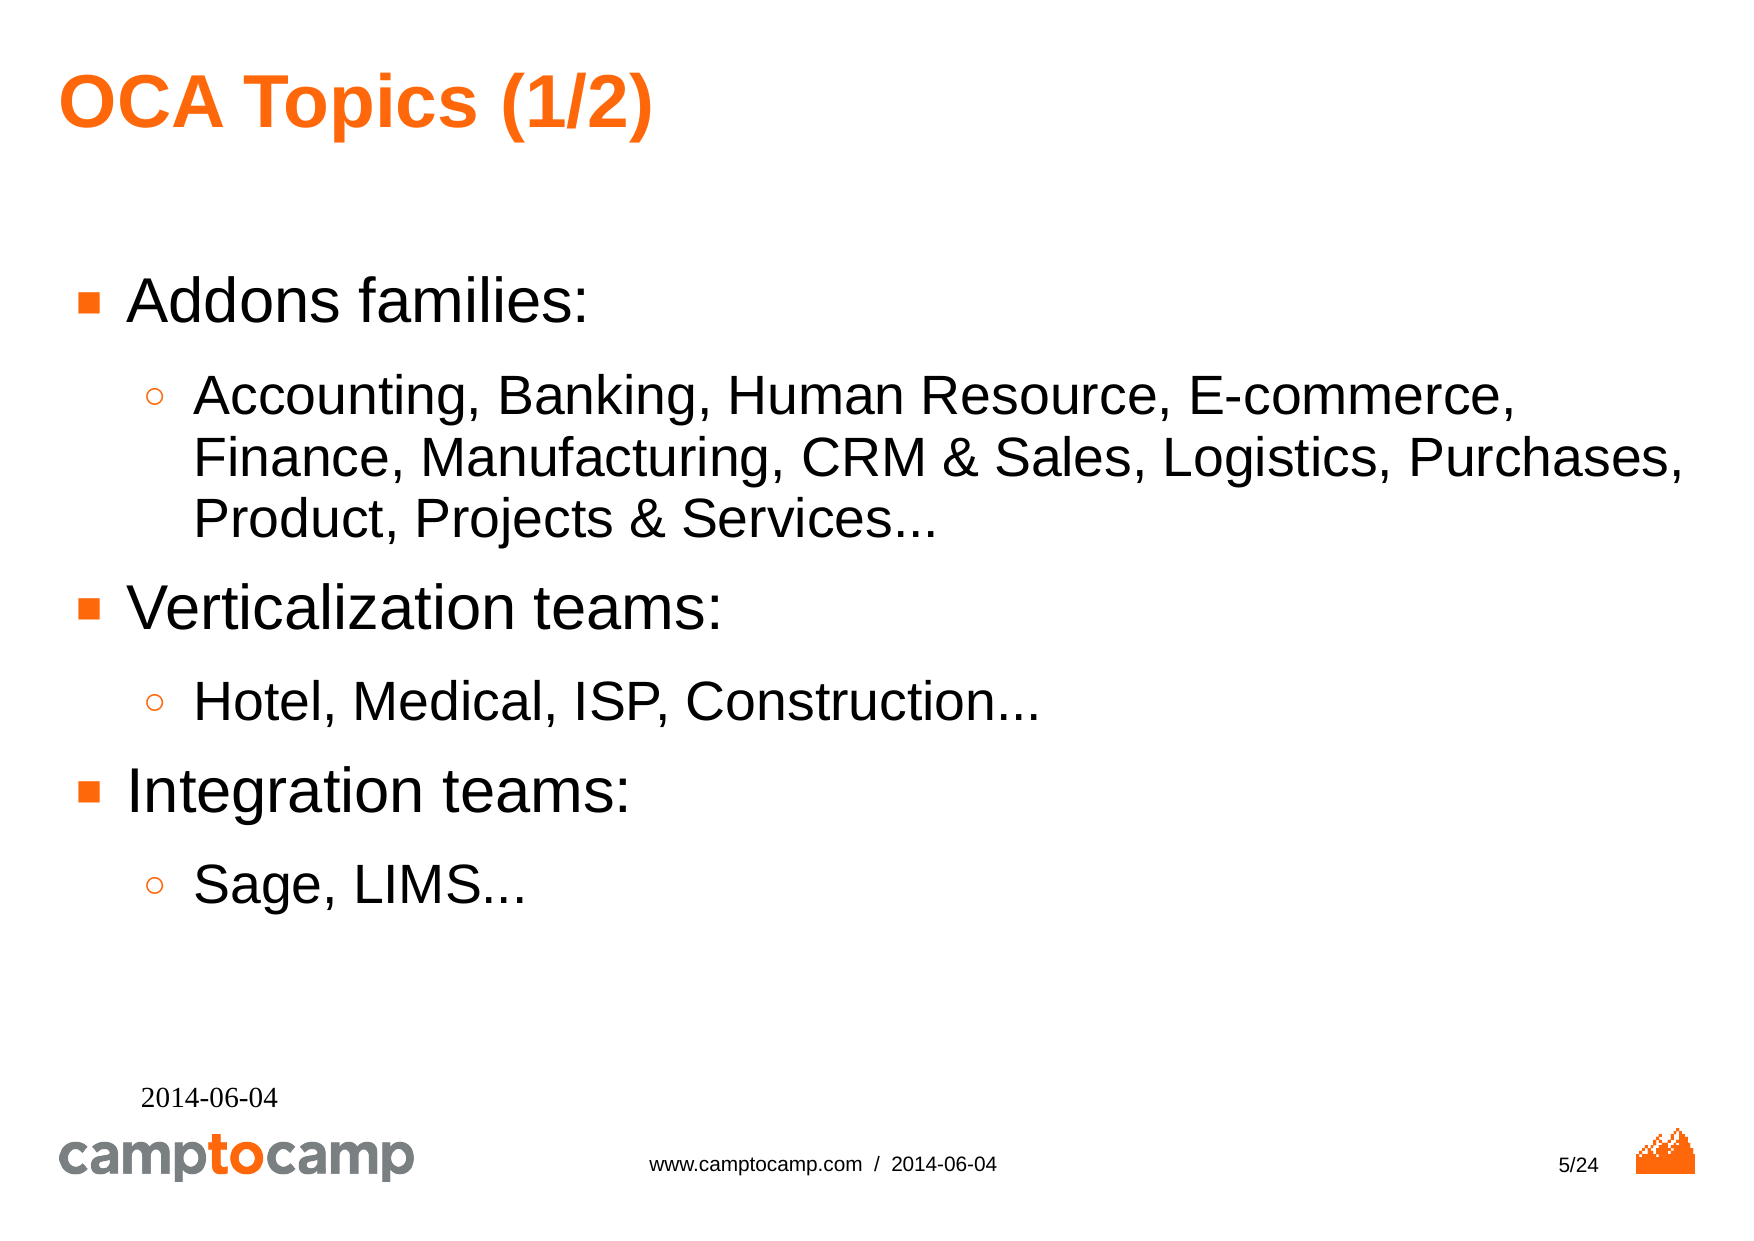

# OCA Topics (1/2)
Addons families:
Accounting, Banking, Human Resource, E-commerce, Finance, Manufacturing, CRM & Sales, Logistics, Purchases, Product, Projects & Services...
Verticalization teams:
Hotel, Medical, ISP, Construction...
Integration teams:
Sage, LIMS...
2014-06-04